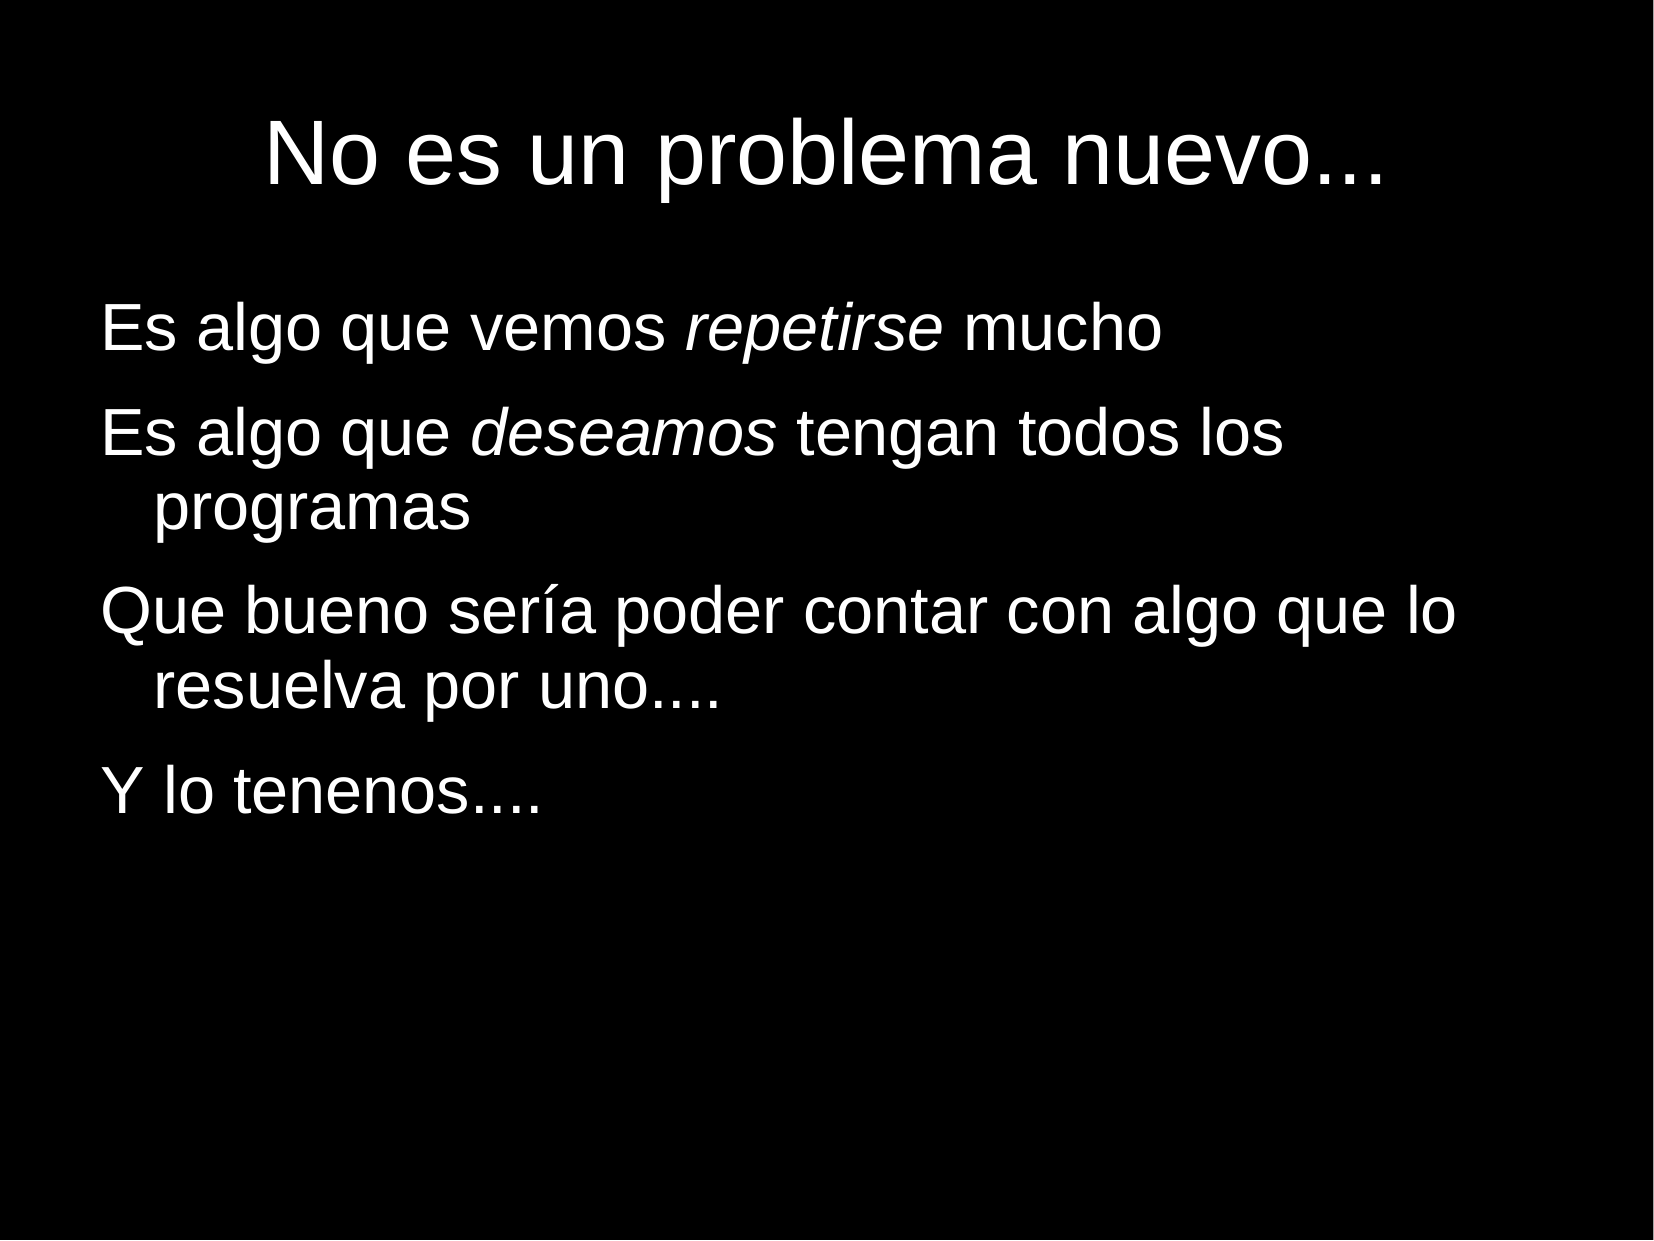

# No es un problema nuevo...
Es algo que vemos repetirse mucho
Es algo que deseamos tengan todos los programas
Que bueno sería poder contar con algo que lo resuelva por uno....
Y lo tenenos....